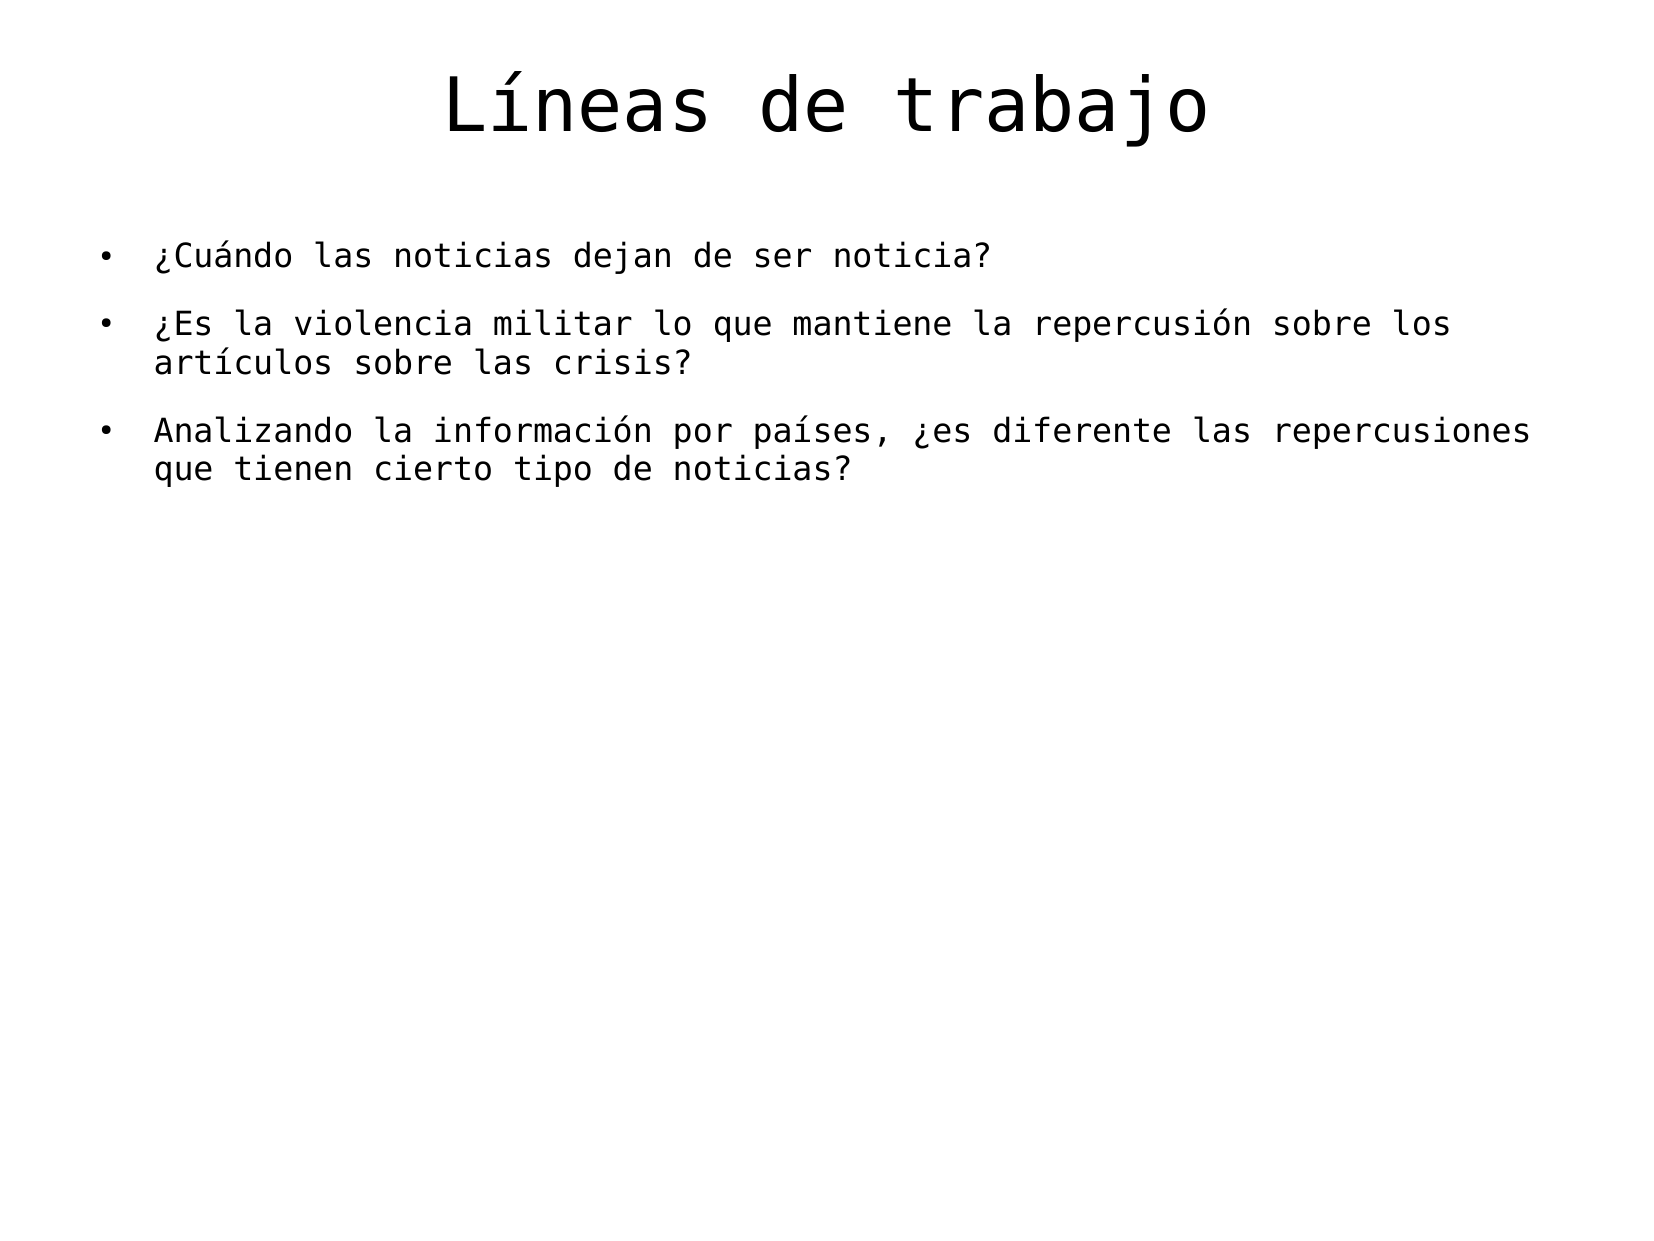

# Líneas de trabajo
¿Cuándo las noticias dejan de ser noticia?
¿Es la violencia militar lo que mantiene la repercusión sobre los artículos sobre las crisis?
Analizando la información por países, ¿es diferente las repercusiones que tienen cierto tipo de noticias?